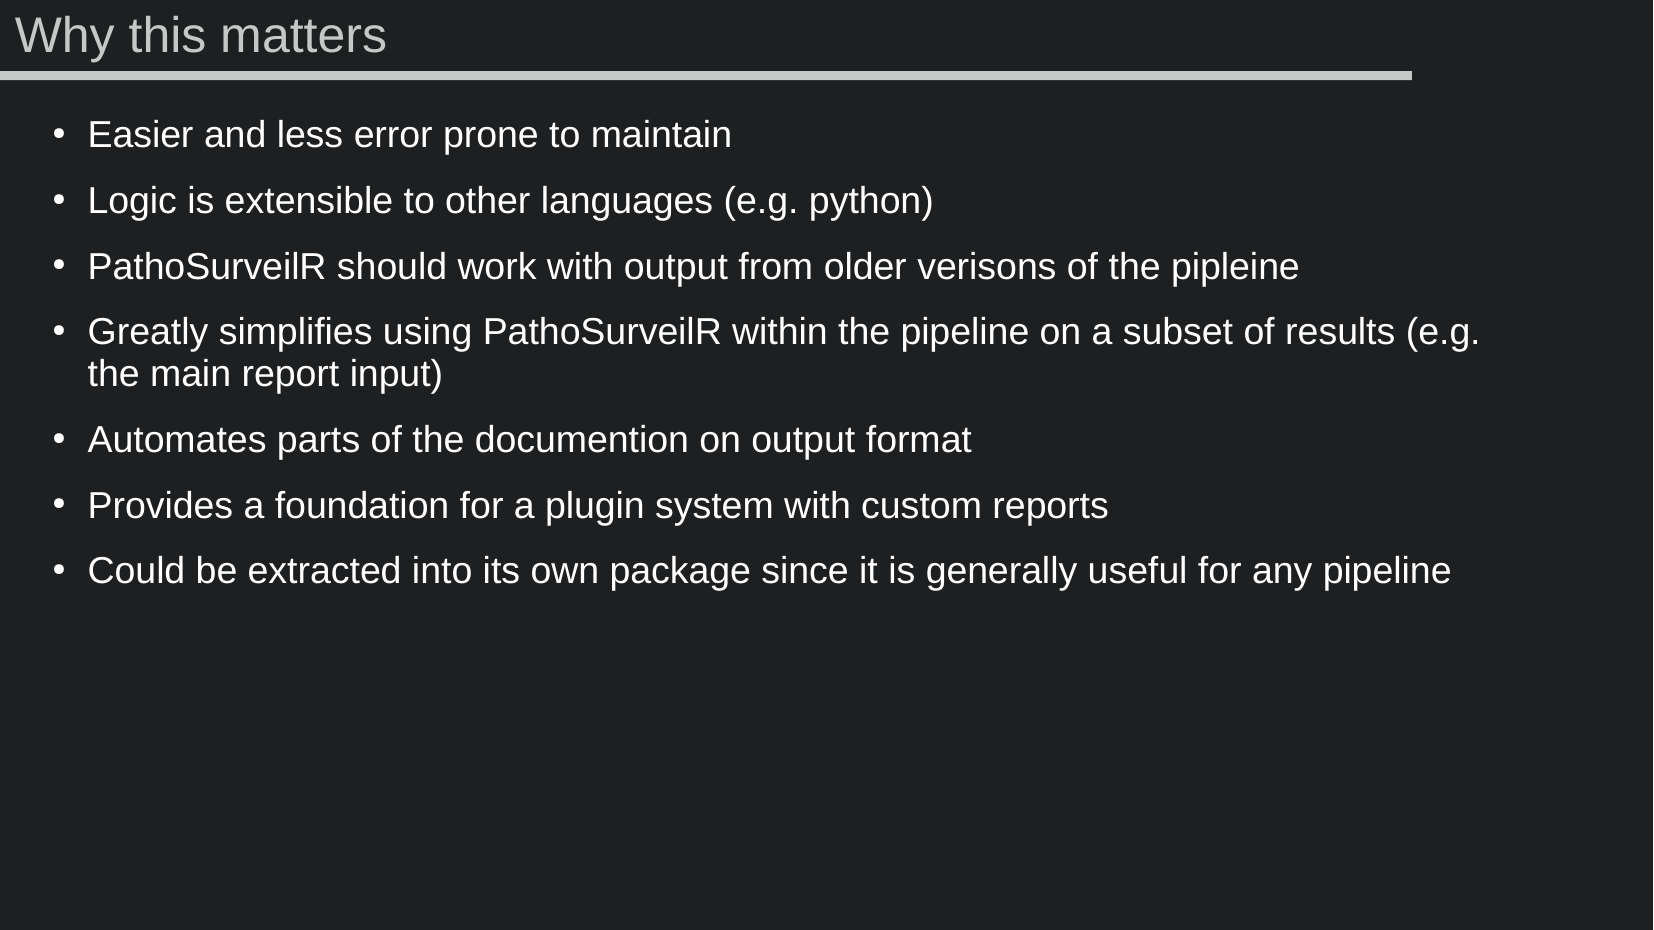

Why this matters
Easier and less error prone to maintain
Logic is extensible to other languages (e.g. python)
PathoSurveilR should work with output from older verisons of the pipleine
Greatly simplifies using PathoSurveilR within the pipeline on a subset of results (e.g. the main report input)
Automates parts of the documention on output format
Provides a foundation for a plugin system with custom reports
Could be extracted into its own package since it is generally useful for any pipeline